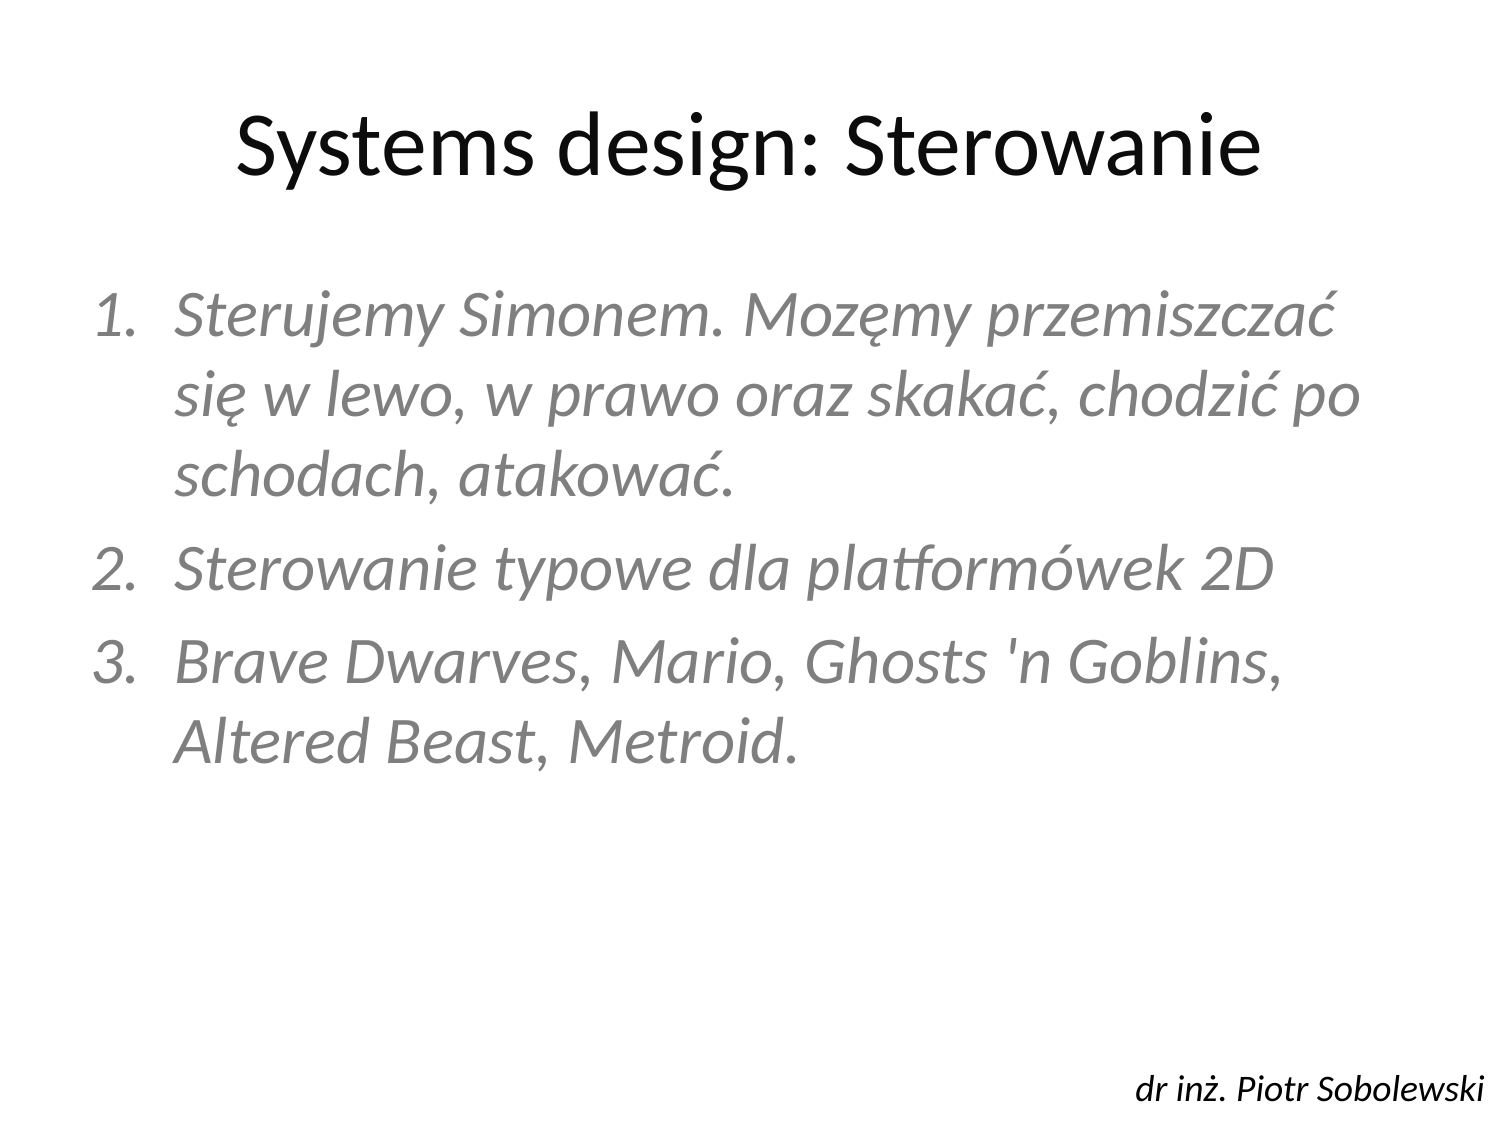

# Systems design: Sterowanie
Sterujemy Simonem. Mozęmy przemiszczać się w lewo, w prawo oraz skakać, chodzić po schodach, atakować.
Sterowanie typowe dla platformówek 2D
Brave Dwarves, Mario, Ghosts 'n Goblins, Altered Beast, Metroid.
dr inż. Piotr Sobolewski